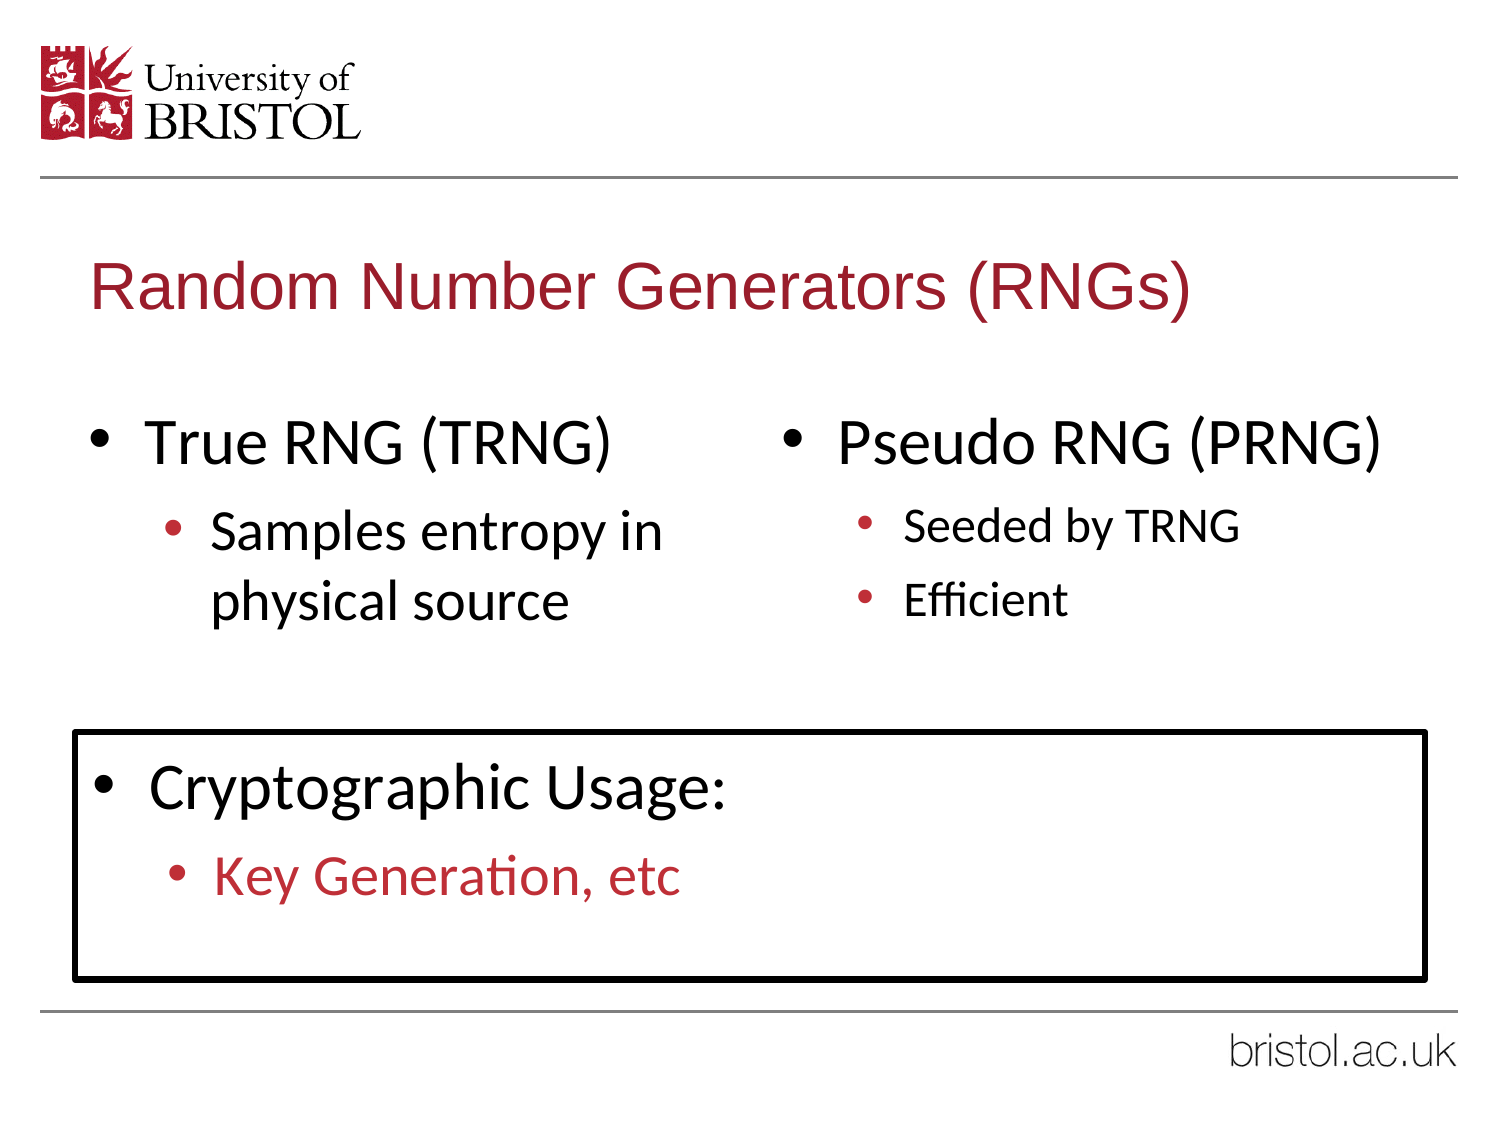

# Random Number Generators (RNGs)
True RNG (TRNG)
Samples entropy in physical source
Pseudo RNG (PRNG)
Seeded by TRNG
Efficient
Cryptographic Usage:
Key Generation, etc